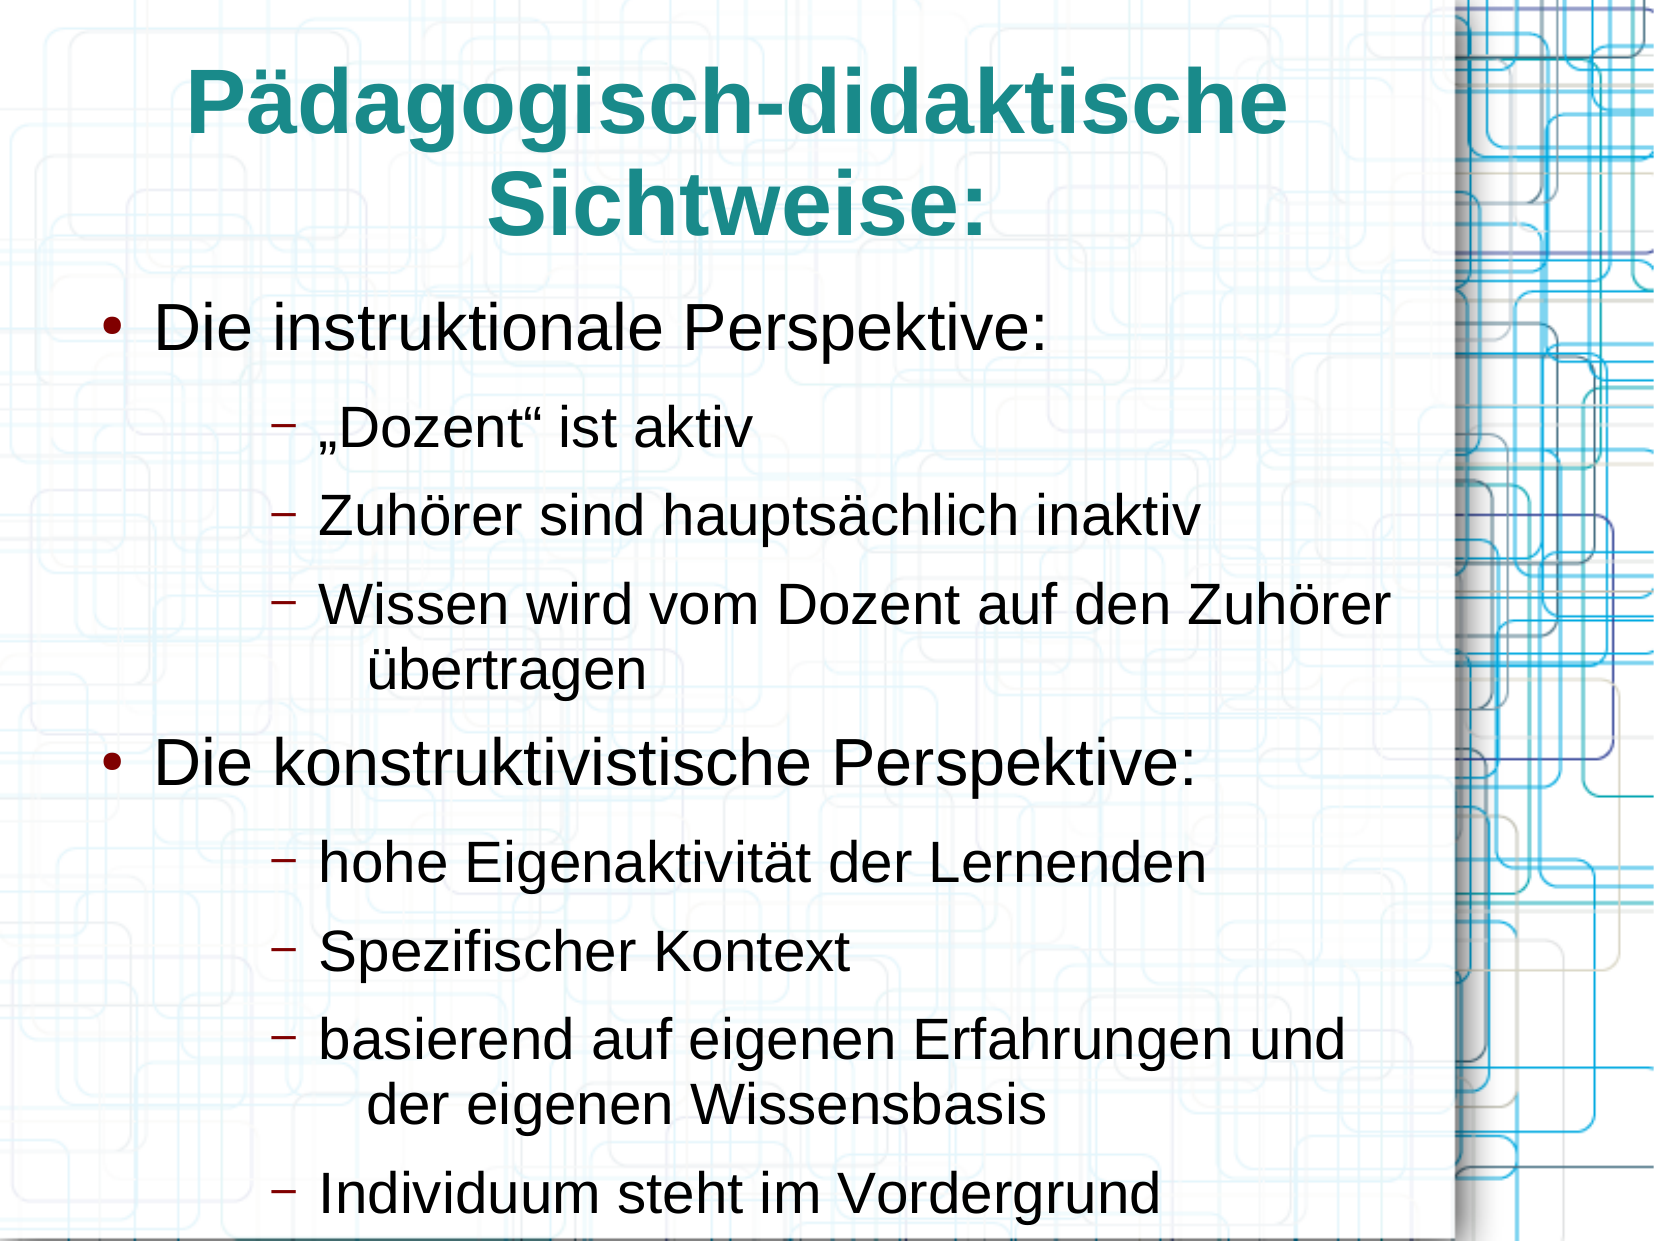

# Pädagogisch-didaktische Sichtweise:
Die instruktionale Perspektive:
„Dozent“ ist aktiv
Zuhörer sind hauptsächlich inaktiv
Wissen wird vom Dozent auf den Zuhörer übertragen
Die konstruktivistische Perspektive:
hohe Eigenaktivität der Lernenden
Spezifischer Kontext
basierend auf eigenen Erfahrungen und der eigenen Wissensbasis
Individuum steht im Vordergrund